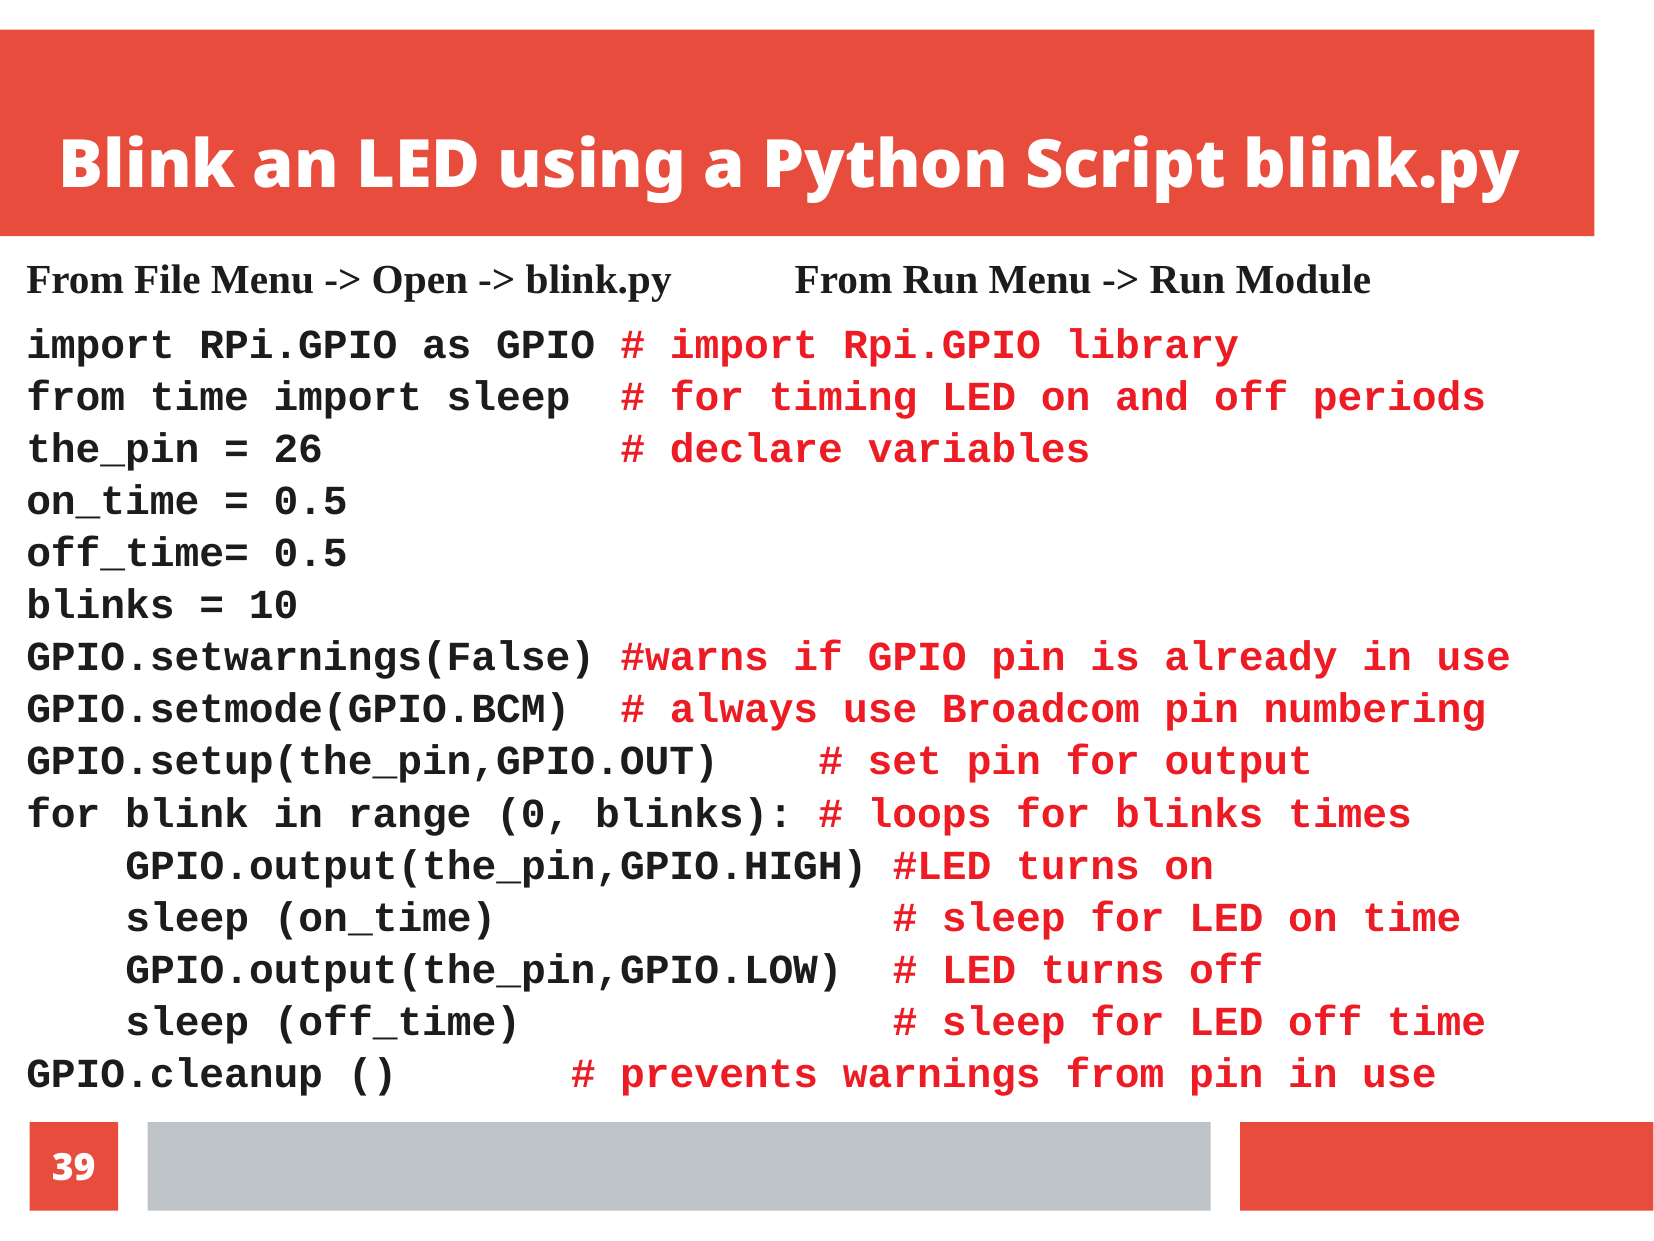

# Blink an LED using a Python Script blink.py
From File Menu -> Open -> blink.py From Run Menu -> Run Module
import RPi.GPIO as GPIO # import Rpi.GPIO library
from time import sleep # for timing LED on and off periods
the_pin = 26 # declare variables
on_time = 0.5
off_time= 0.5
blinks = 10
GPIO.setwarnings(False) #warns if GPIO pin is already in use
GPIO.setmode(GPIO.BCM) # always use Broadcom pin numbering
GPIO.setup(the_pin,GPIO.OUT) # set pin for output
for blink in range (0, blinks): # loops for blinks times
 GPIO.output(the_pin,GPIO.HIGH) #LED turns on
 sleep (on_time) # sleep for LED on time
 GPIO.output(the_pin,GPIO.LOW) # LED turns off
 sleep (off_time) # sleep for LED off time
GPIO.cleanup () # prevents warnings from pin in use
39